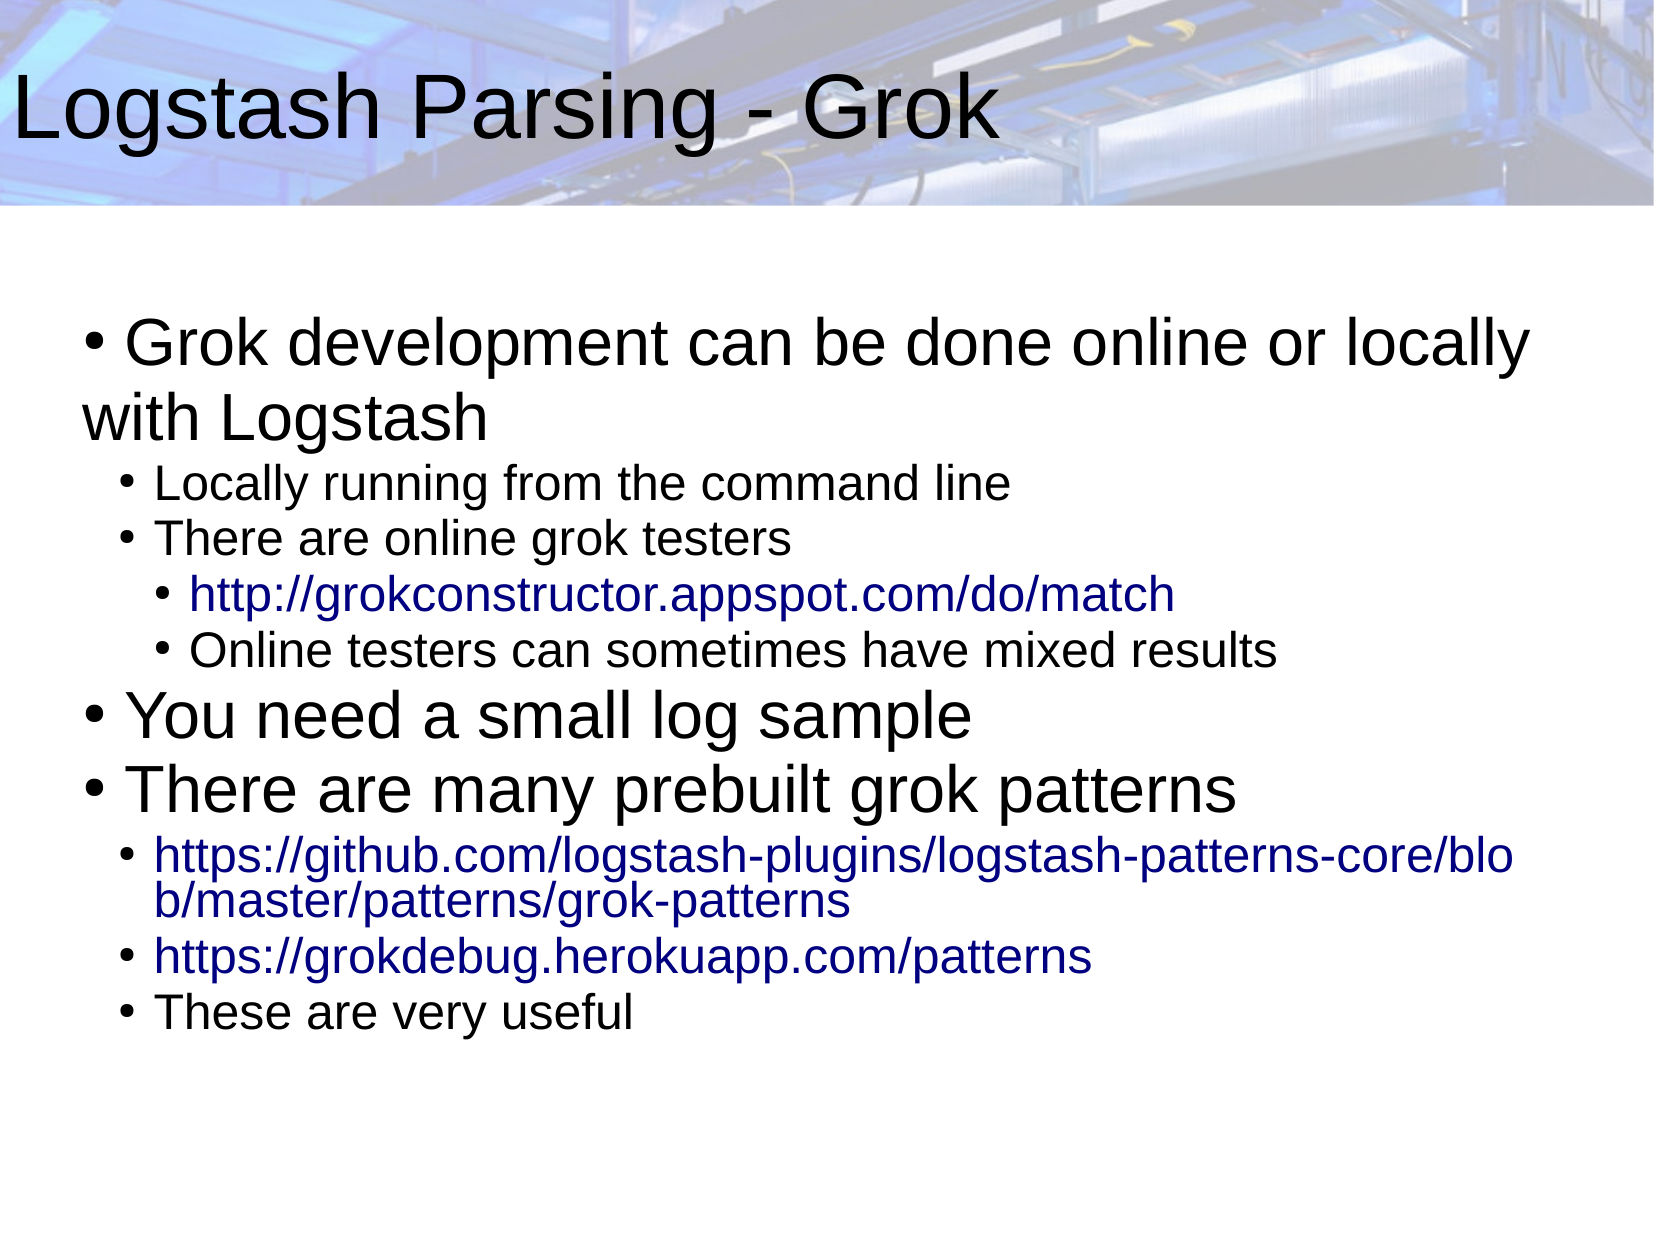

# Logstash Parsing - Grok
 Grok development can be done online or locally with Logstash
Locally running from the command line
There are online grok testers
http://grokconstructor.appspot.com/do/match
Online testers can sometimes have mixed results
 You need a small log sample
 There are many prebuilt grok patterns
https://github.com/logstash-plugins/logstash-patterns-core/blob/master/patterns/grok-patterns
https://grokdebug.herokuapp.com/patterns
These are very useful